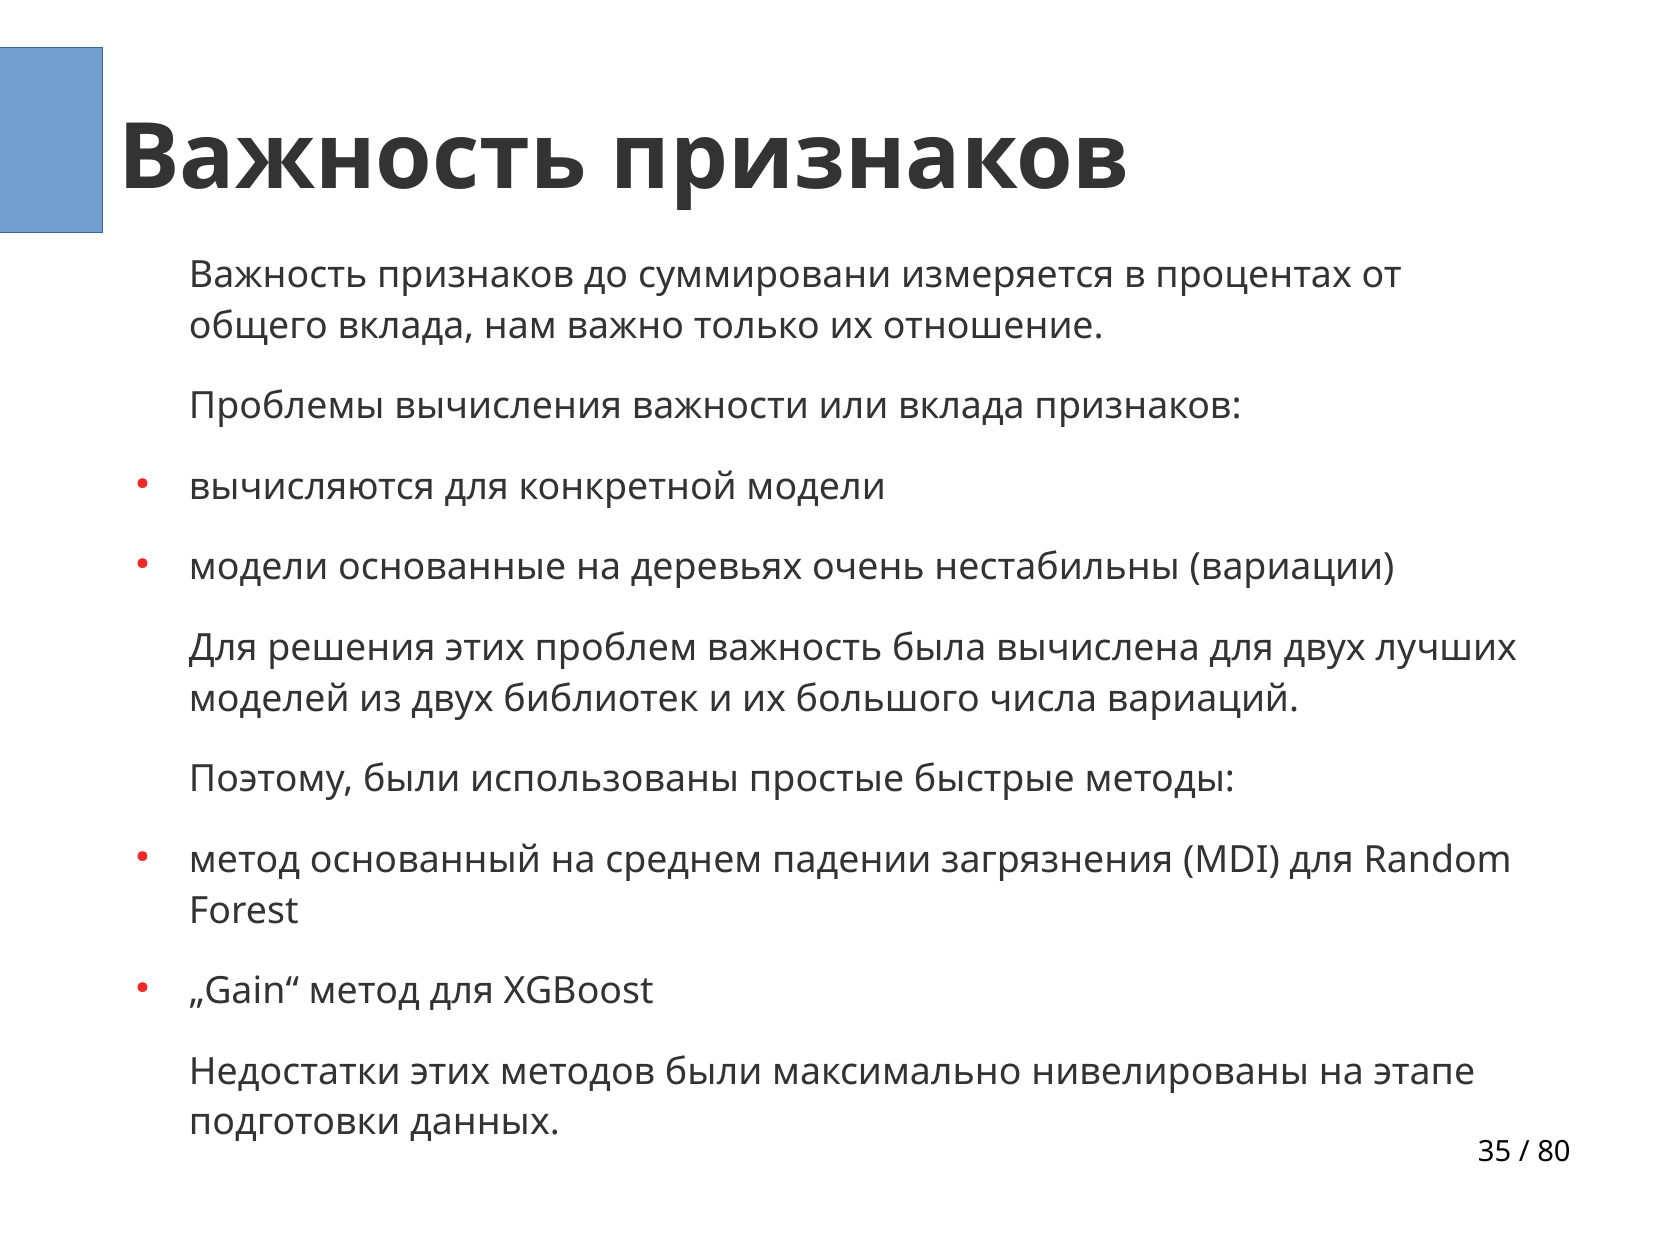

# Важность признаков
Важность признаков до суммировани измеряется в процентах от общего вклада, нам важно только их отношение.
Проблемы вычисления важности или вклада признаков:
вычисляются для конкретной модели
модели основанные на деревьях очень нестабильны (вариации)
Для решения этих проблем важность была вычислена для двух лучших моделей из двух библиотек и их большого числа вариаций.
Поэтому, были использованы простые быстрые методы:
метод основанный на среднем падении загрязнения (MDI) для Random Forest
„Gain“ метод для XGBoost
Недостатки этих методов были максимально нивелированы на этапе подготовки данных.
35